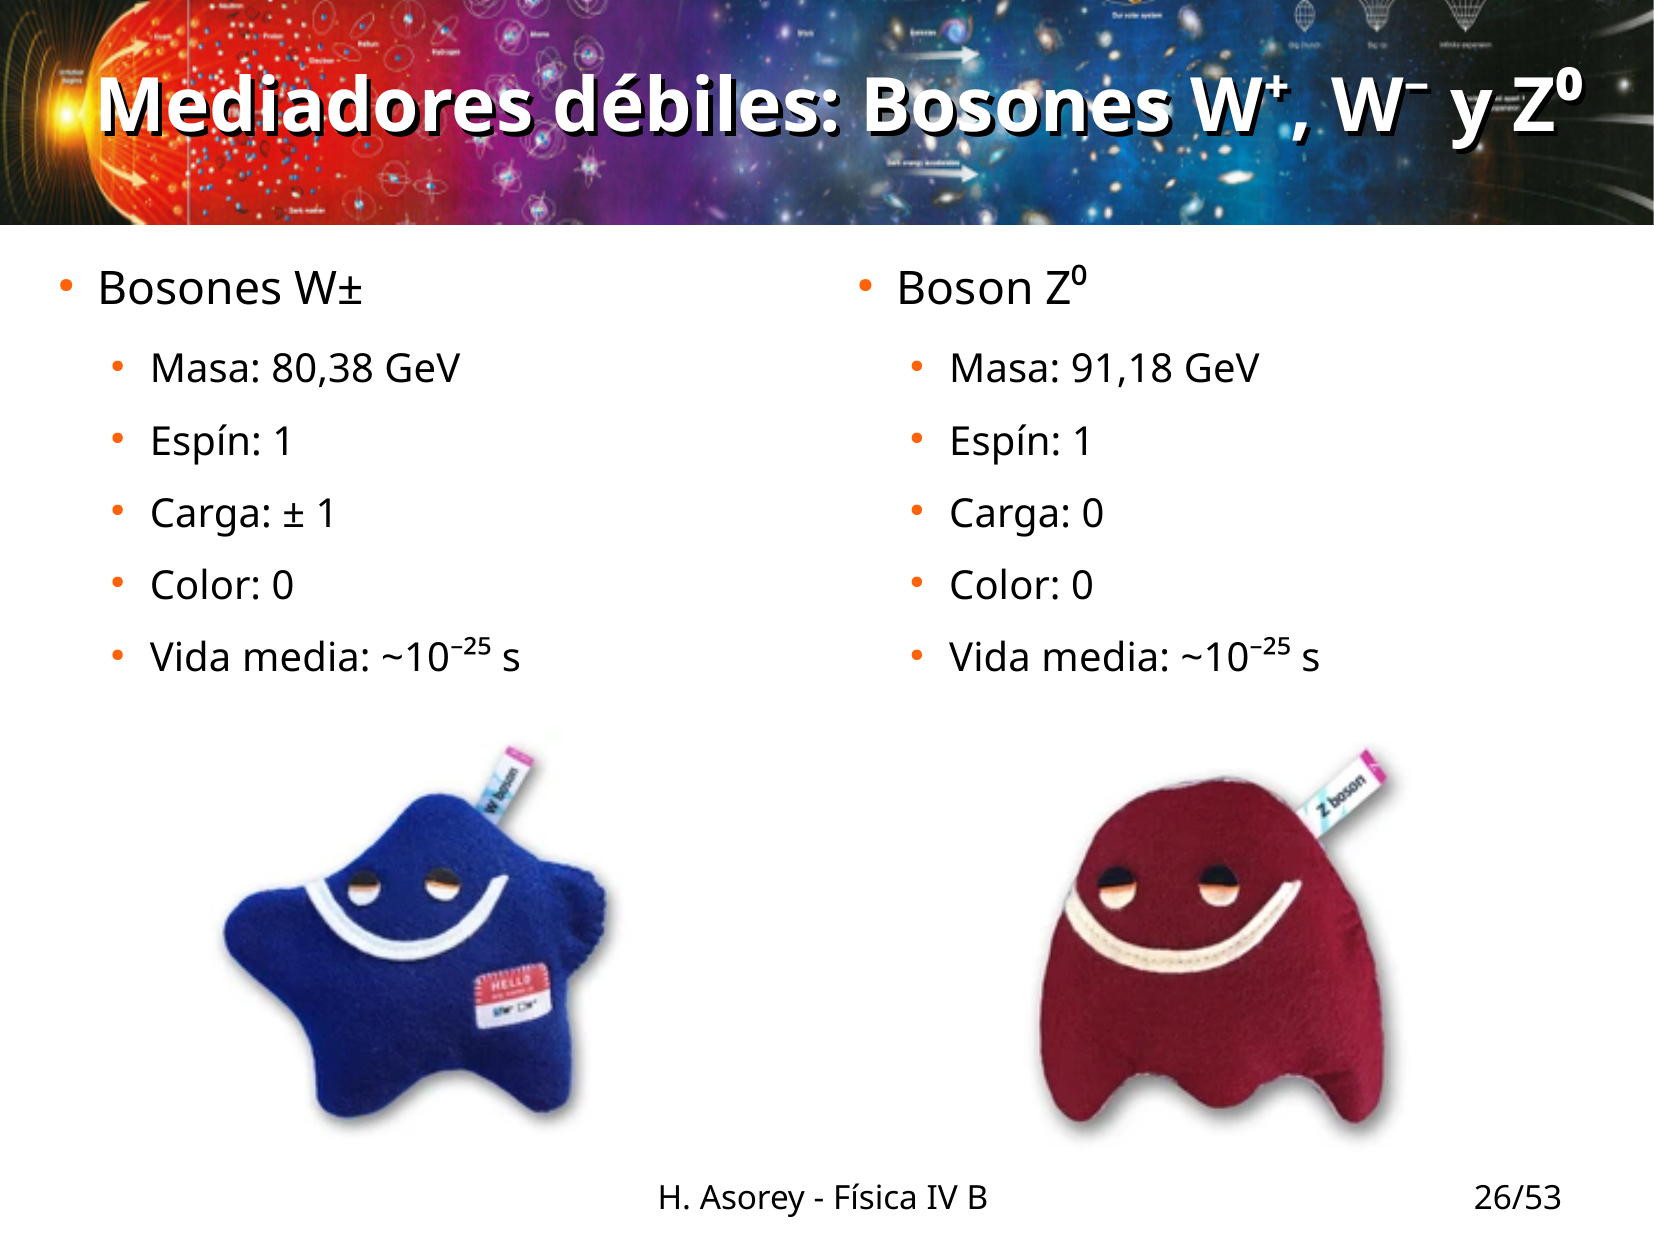

# Mediadores débiles: Bosones W⁺, W⁻ y Z⁰
Bosones W±
Masa: 80,38 GeV
Espín: 1
Carga: ± 1
Color: 0
Vida media: ~10⁻²⁵ s
Boson Z⁰
Masa: 91,18 GeV
Espín: 1
Carga: 0
Color: 0
Vida media: ~10⁻²⁵ s
H. Asorey - Física IV B
26